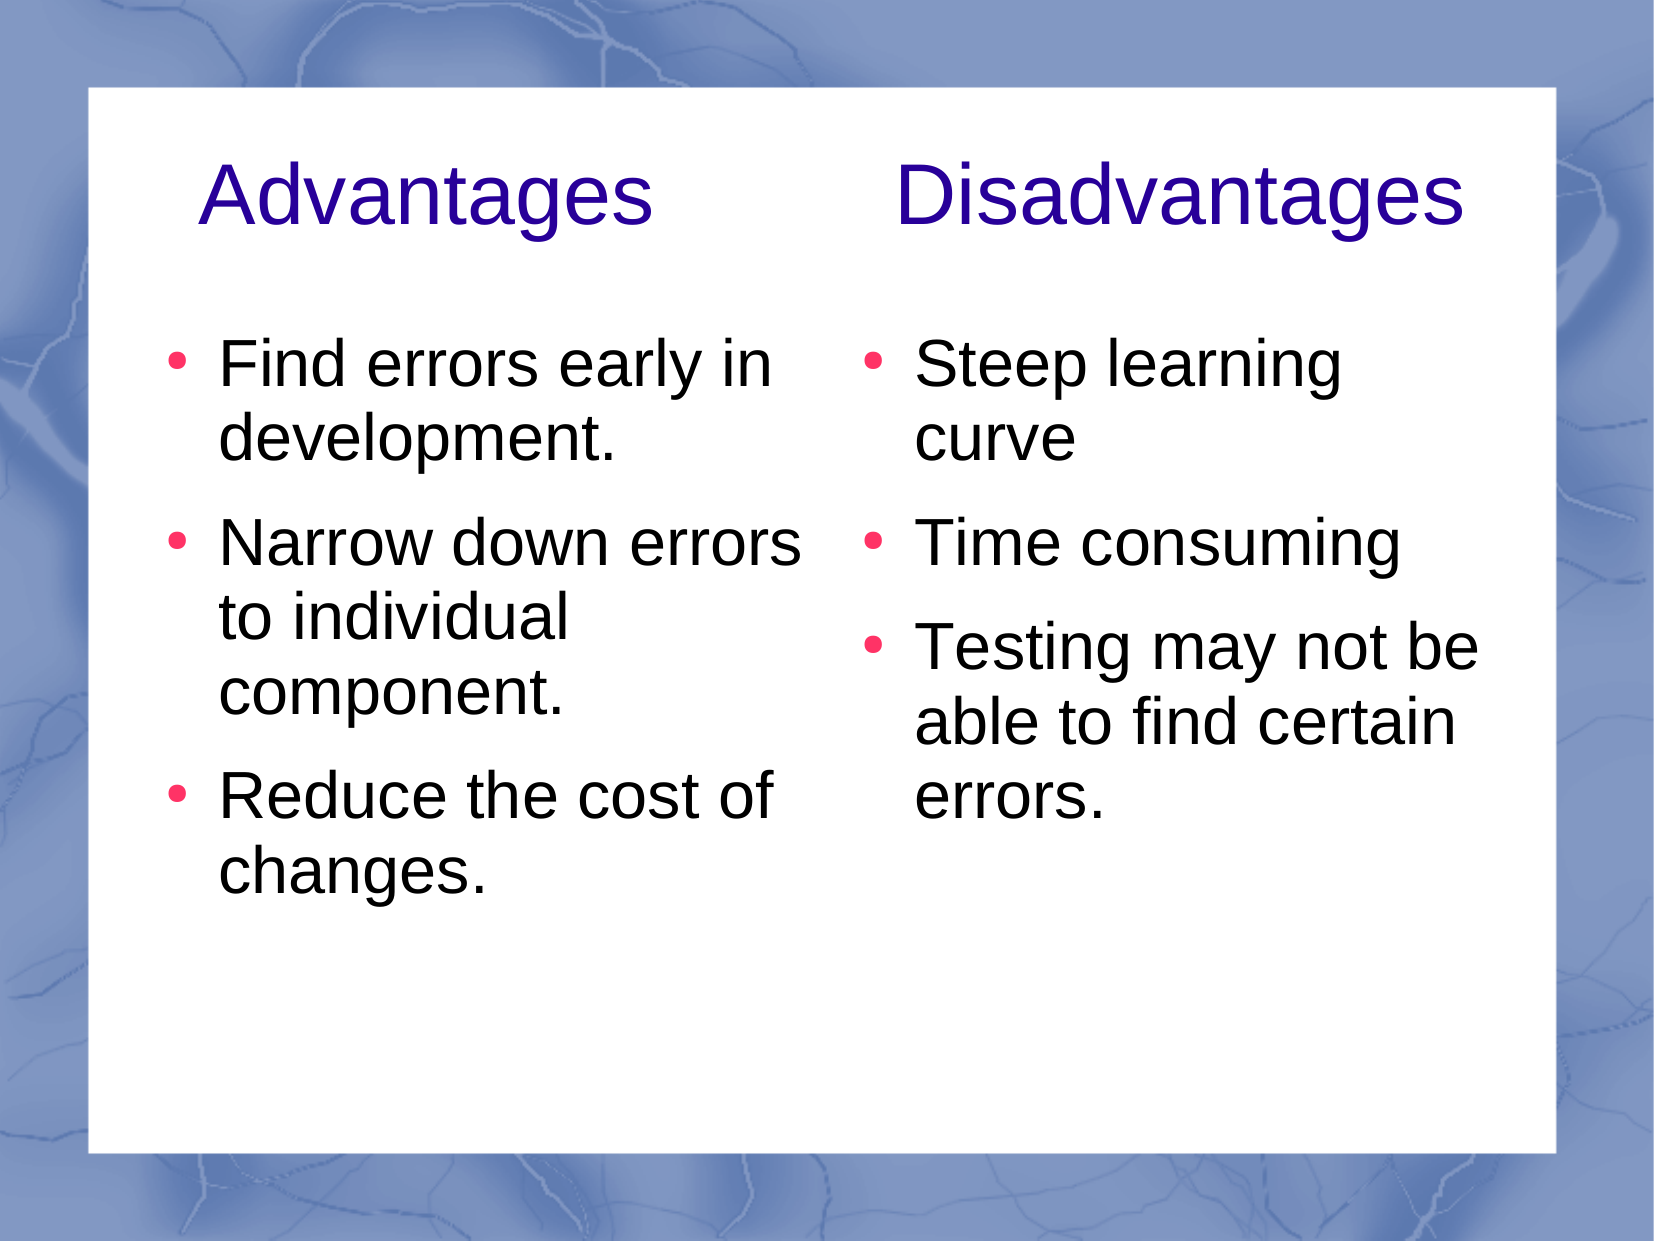

Advantages
# Disadvantages
Find errors early in development.
Narrow down errors to individual component.
Reduce the cost of changes.
Steep learning curve
Time consuming
Testing may not be able to find certain errors.